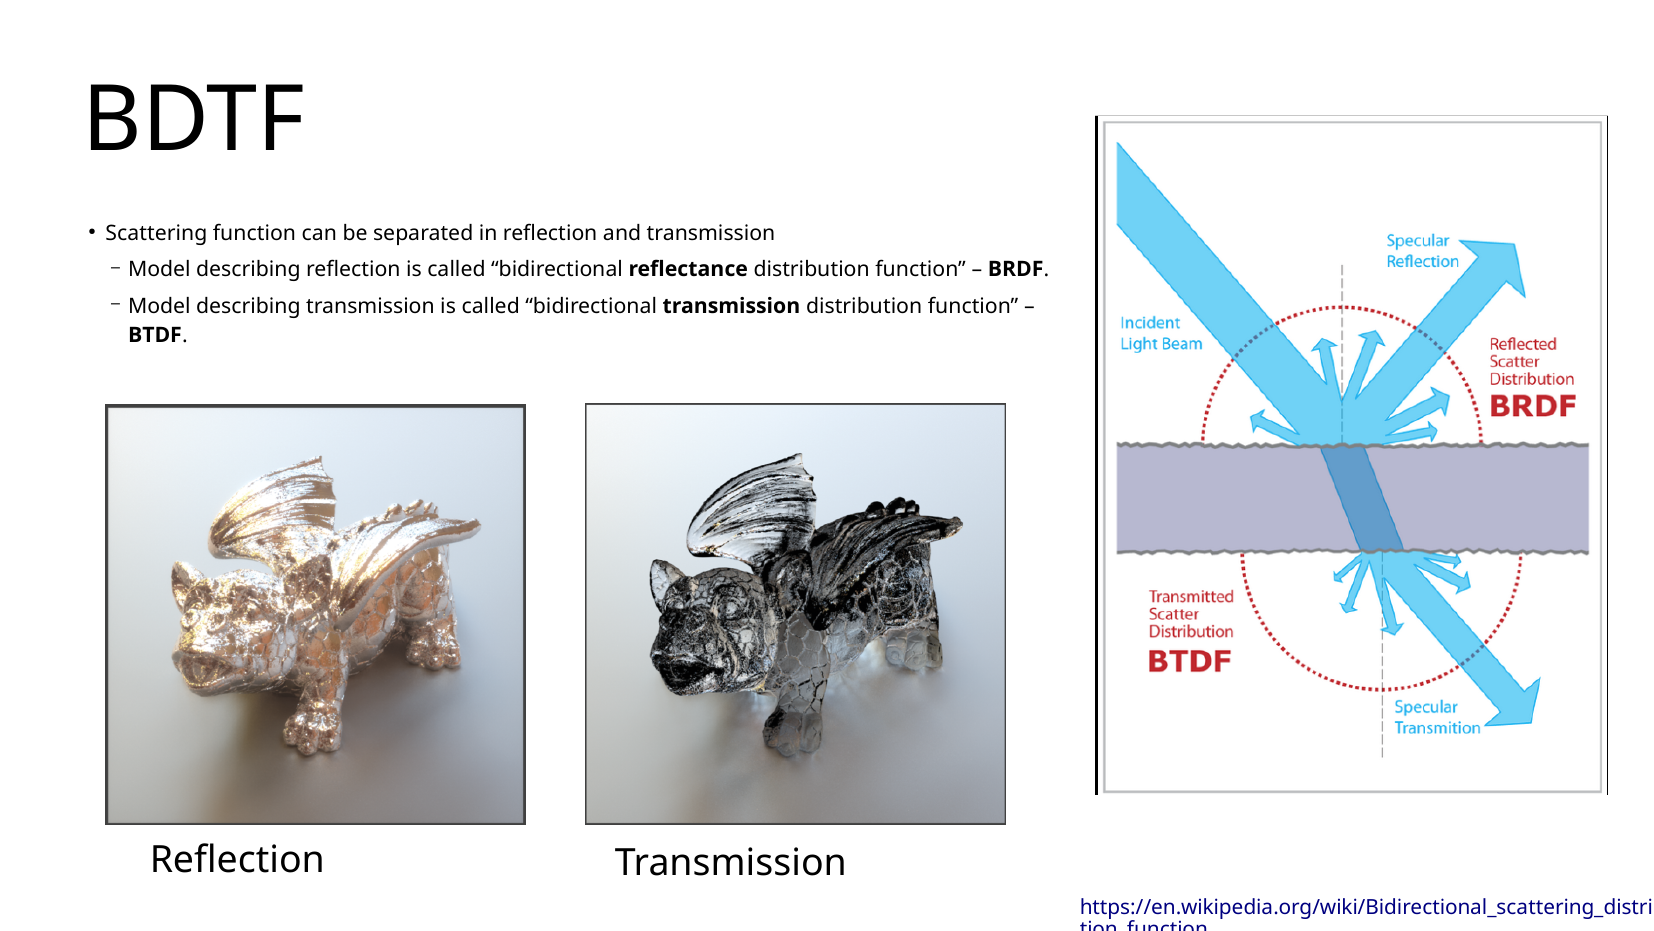

# BDTF
Scattering function can be separated in reflection and transmission
Model describing reflection is called “bidirectional reflectance distribution function” – BRDF.
Model describing transmission is called “bidirectional transmission distribution function” – BTDF.
Reflection
Transmission
https://en.wikipedia.org/wiki/Bidirectional_scattering_distribution_function